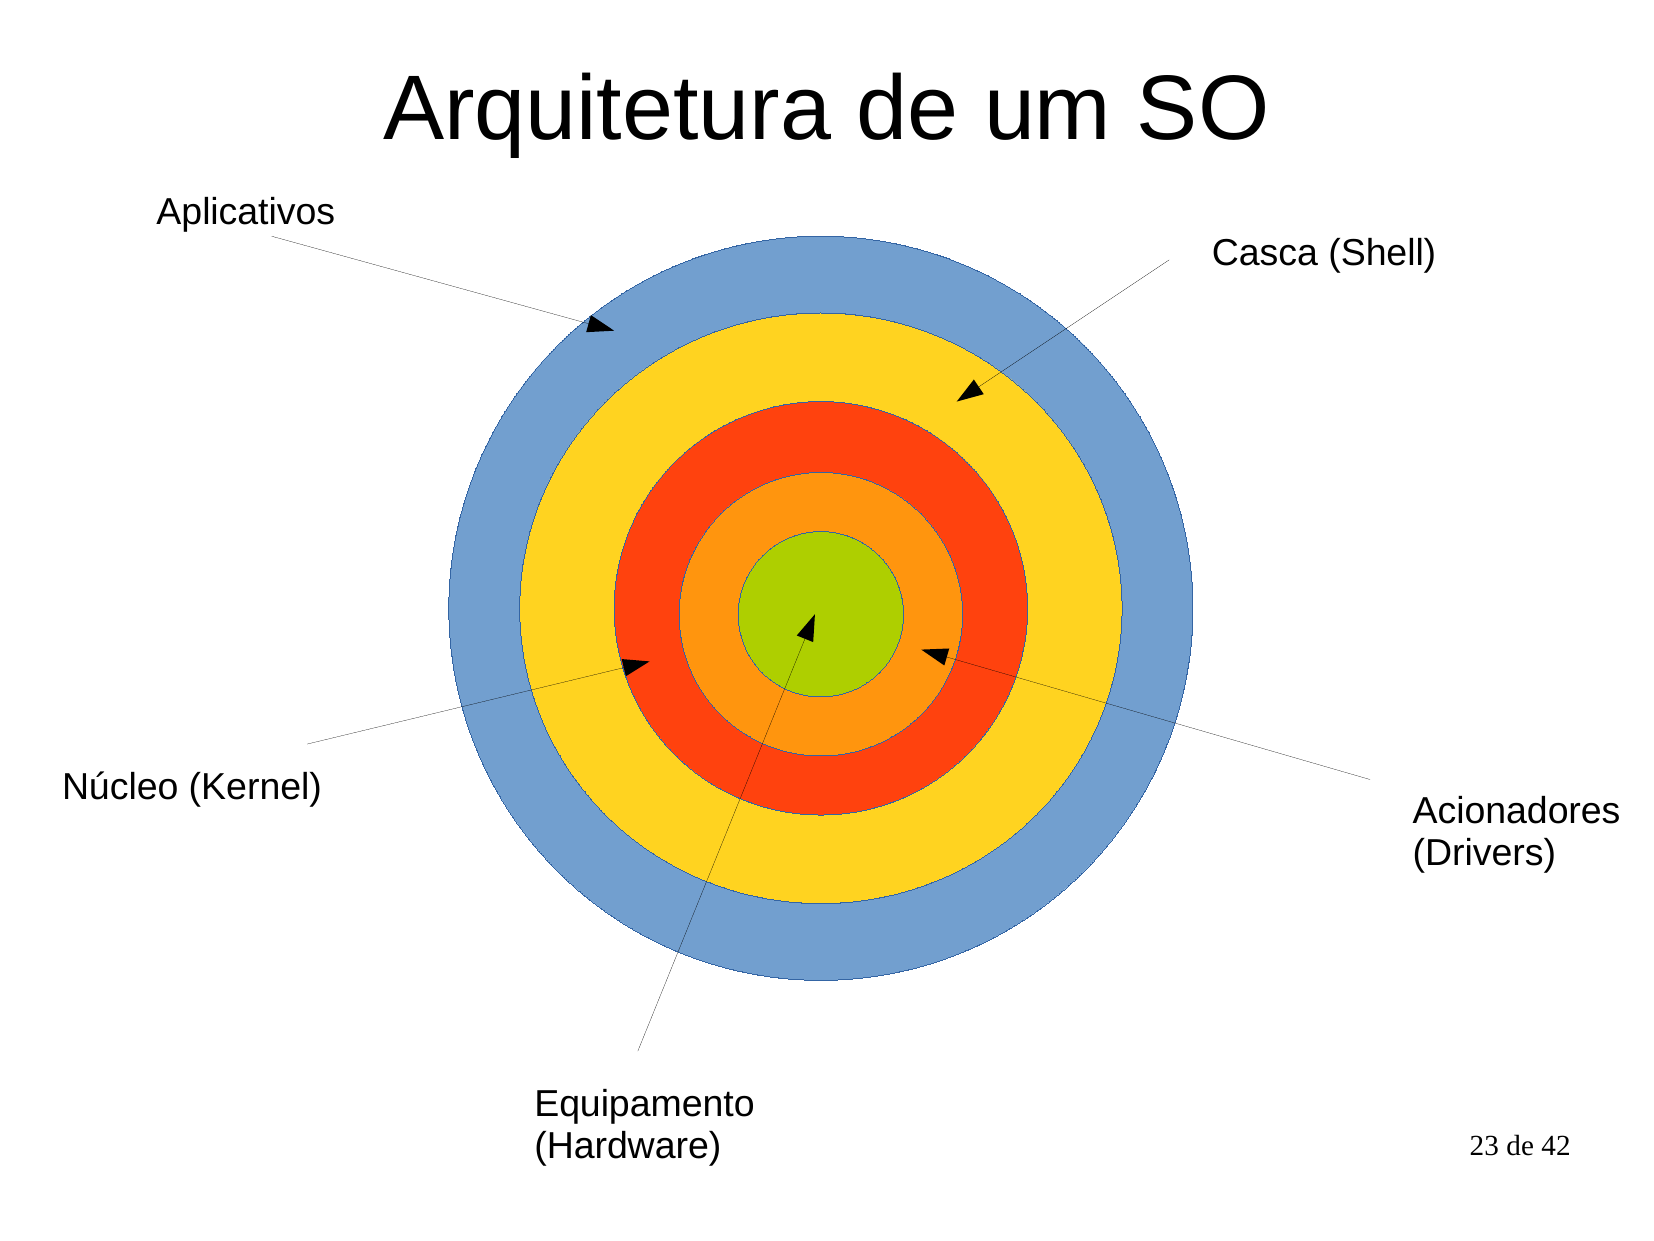

# Arquitetura de um SO
Aplicativos
Casca (Shell)
Núcleo (Kernel)
Acionadores
(Drivers)
Equipamento
(Hardware)
23